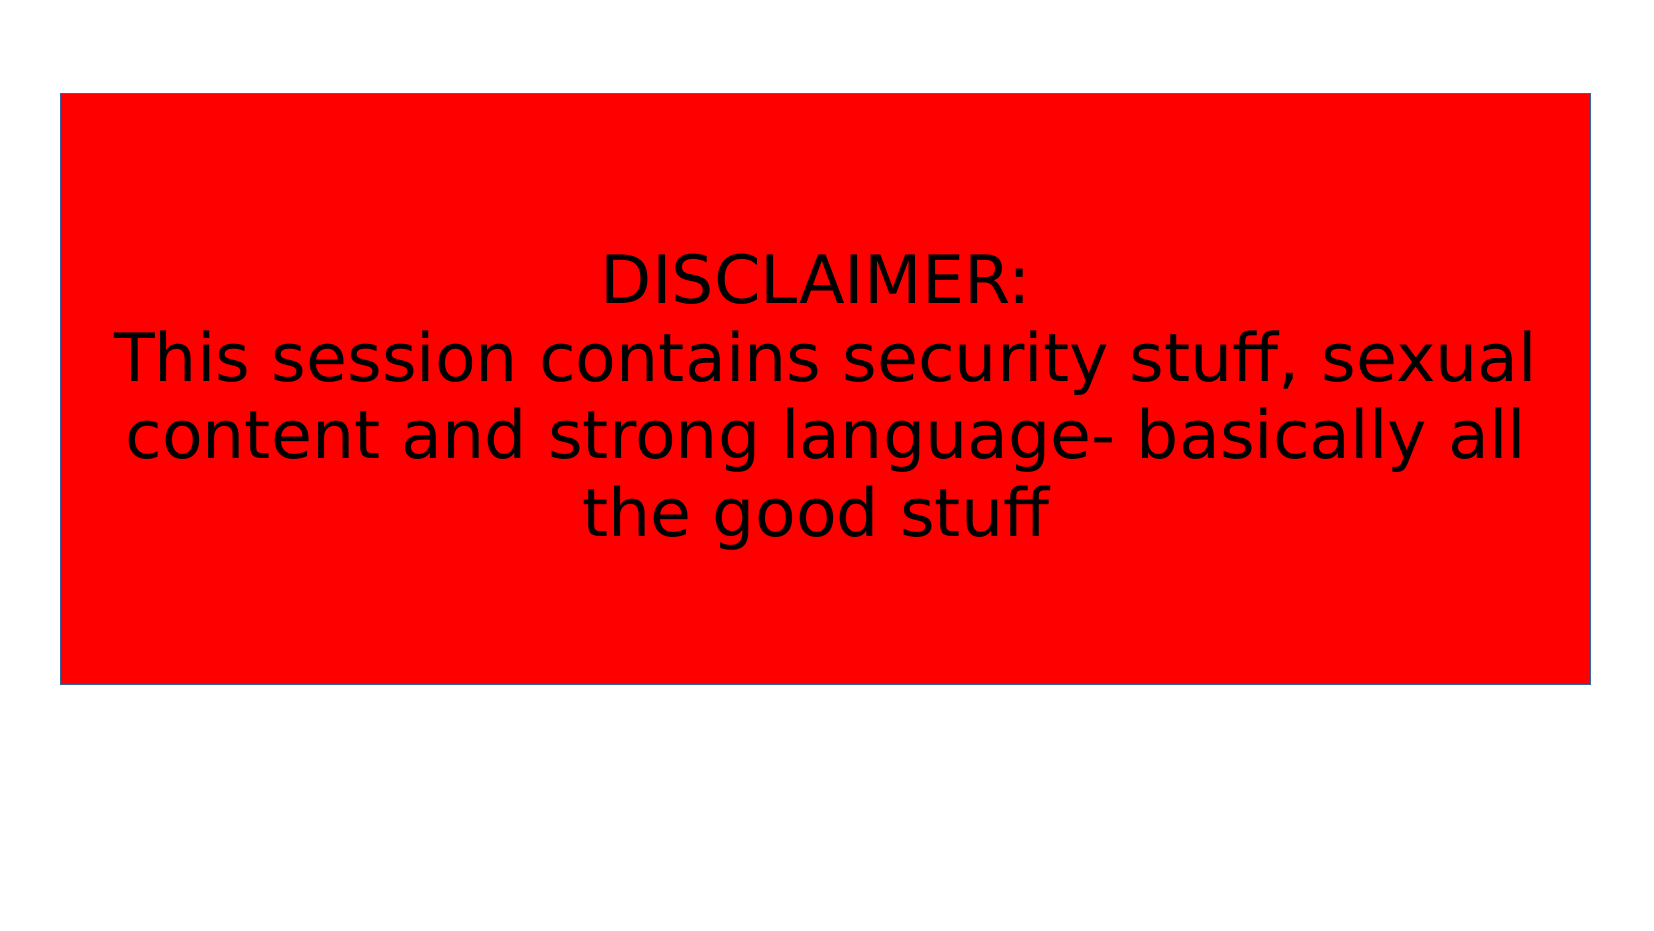

# DISCLAIMER: This session contains security stuff, sexual content and strong language- basically all the good stuff